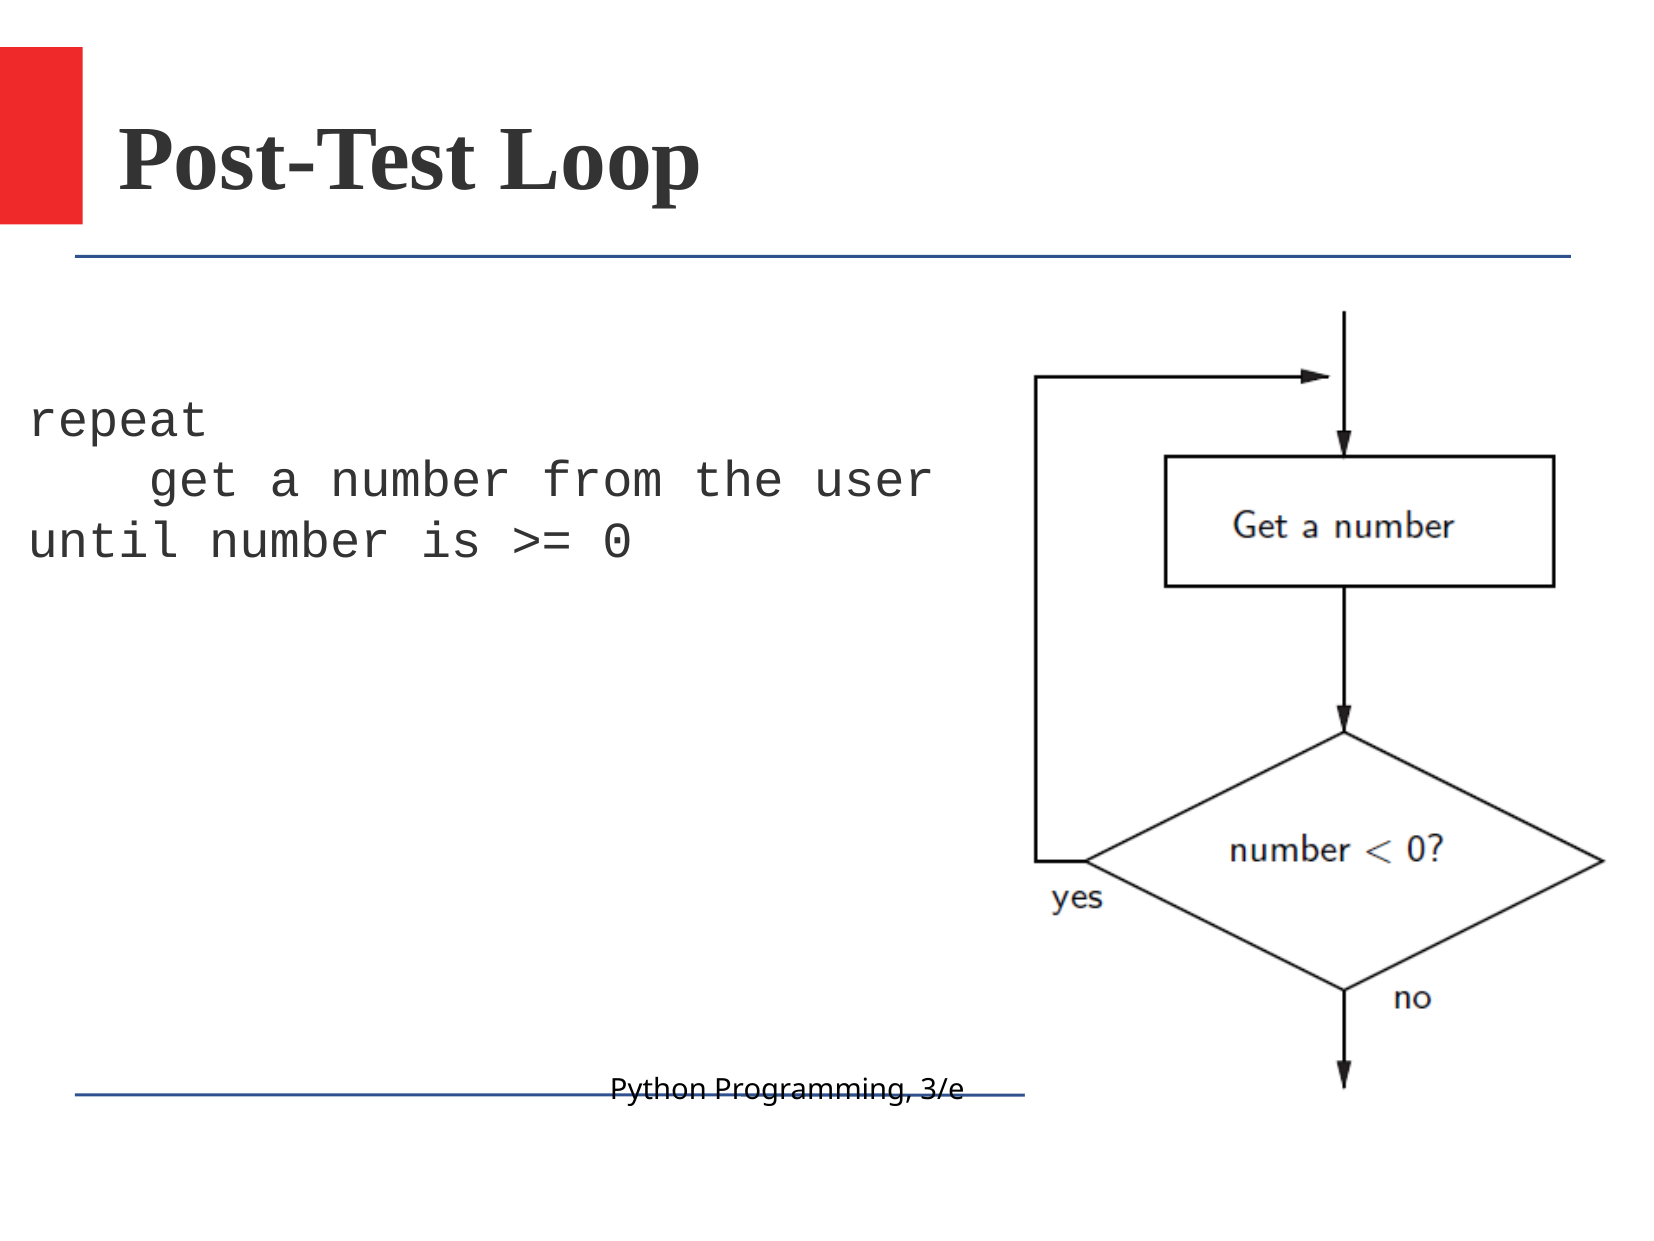

# Post-Test Loop
repeat
 get a number from the user
until number is >= 0
Python Programming, 3/e